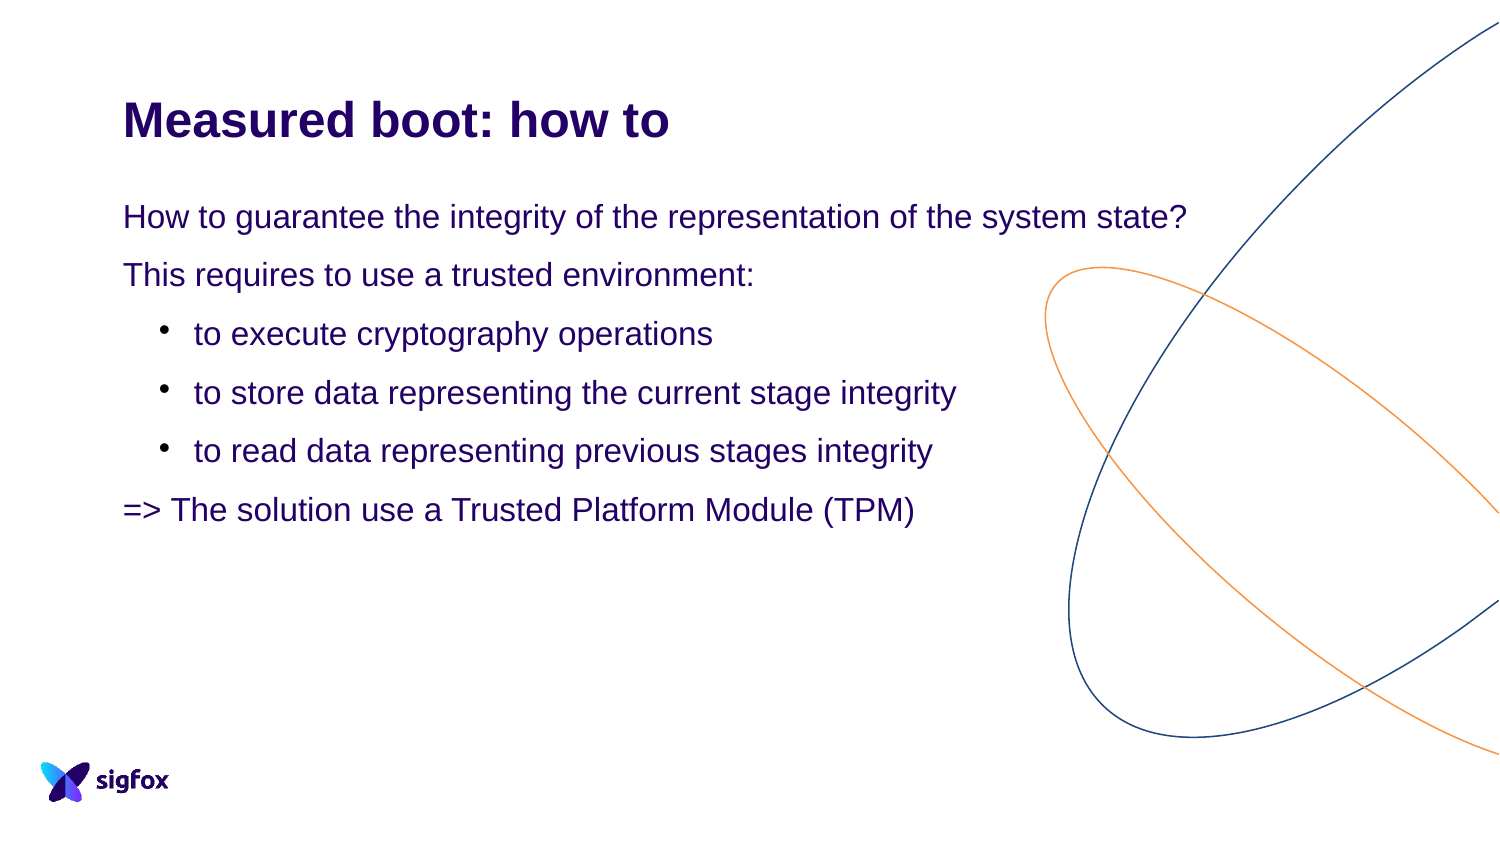

Measured boot: how to
How to guarantee the integrity of the representation of the system state?
This requires to use a trusted environment:
to execute cryptography operations
to store data representing the current stage integrity
to read data representing previous stages integrity
=> The solution use a Trusted Platform Module (TPM)